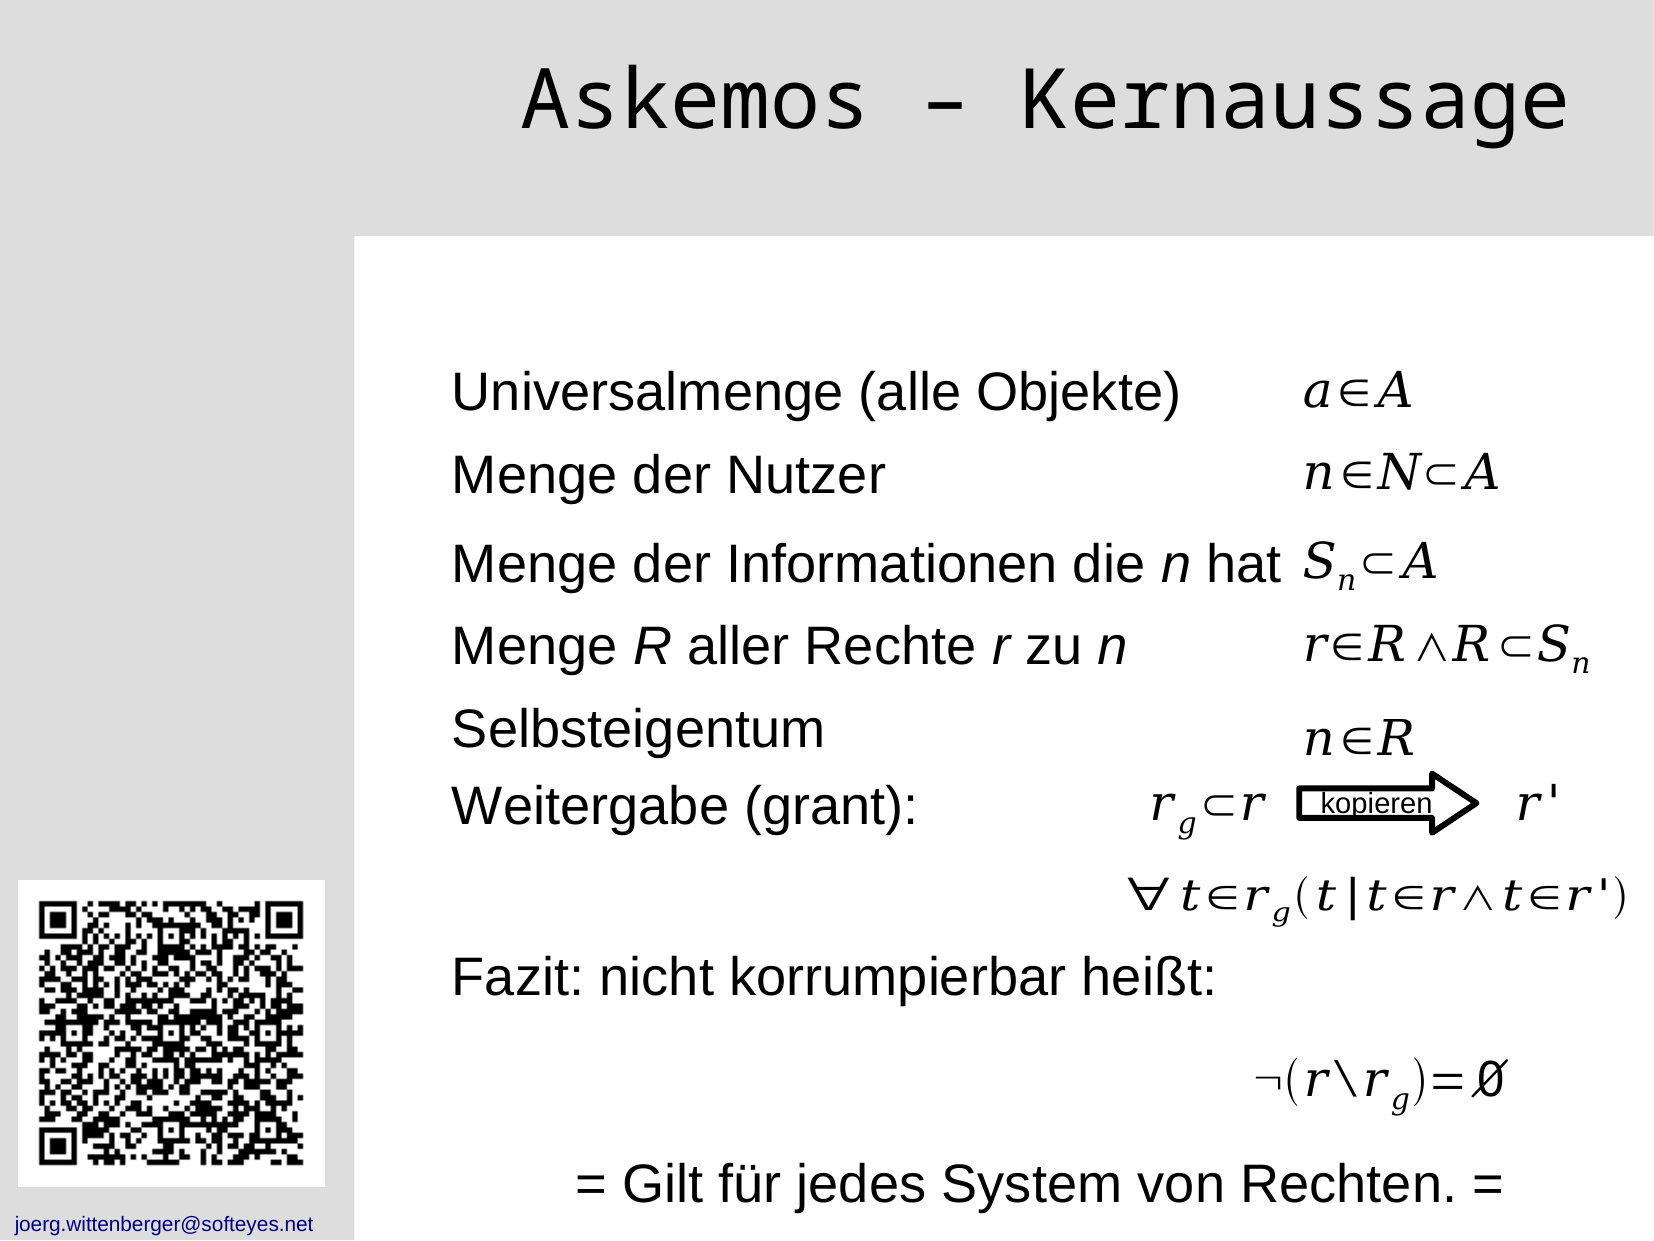

# Askemos – Kernaussage
Universalmenge (alle Objekte)
Menge der Nutzer
Menge der Informationen die n hat
Menge R aller Rechte r zu n
Selbsteigentum
Weitergabe (grant):
kopieren
Fazit: nicht korrumpierbar heißt:
= Gilt für jedes System von Rechten. =